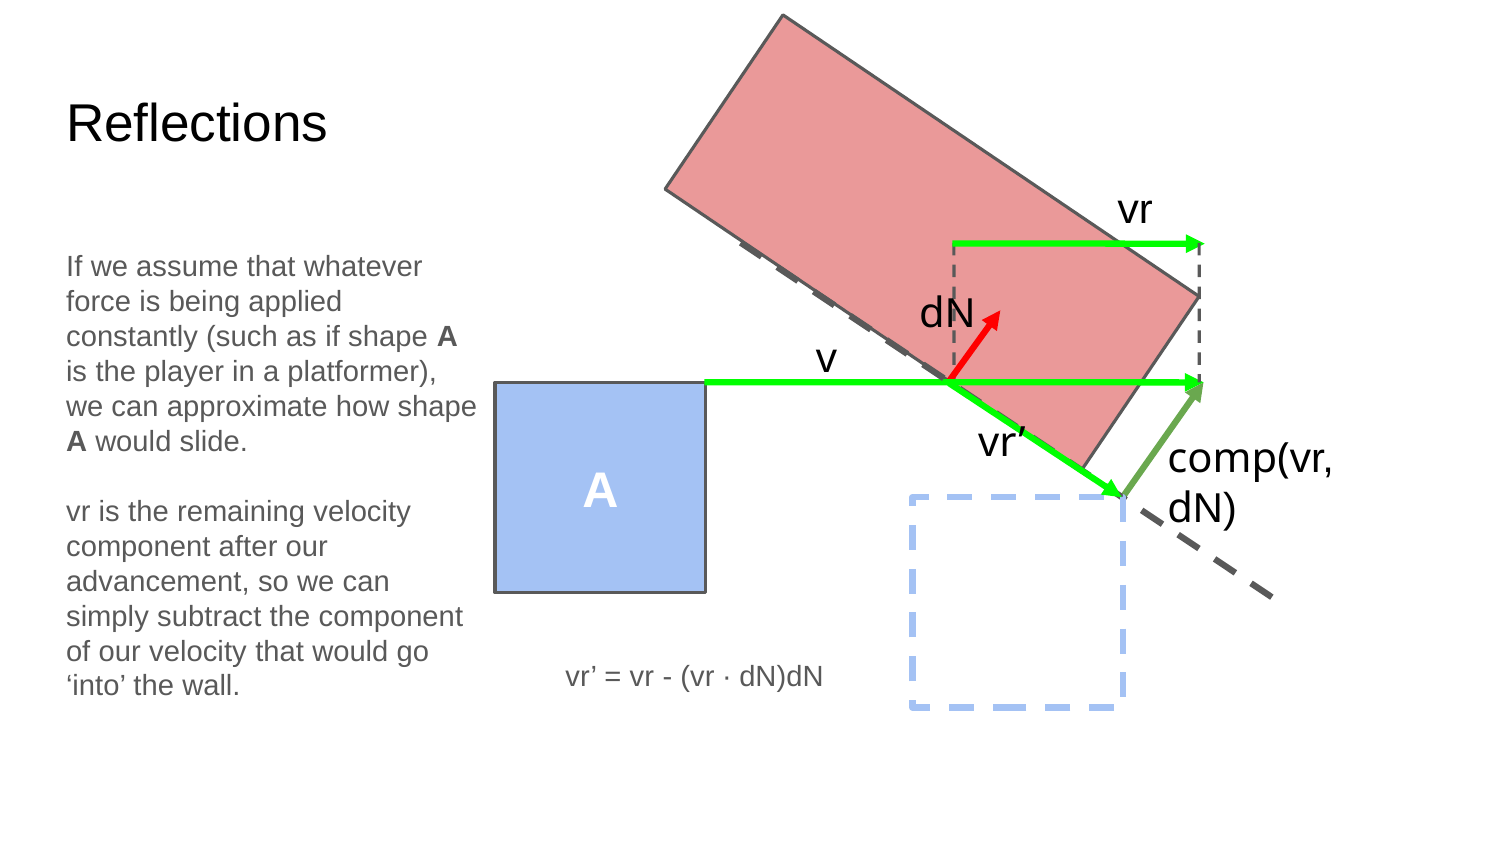

# Reflections
vr
If we assume that whatever force is being applied constantly (such as if shape A is the player in a platformer), we can approximate how shape A would slide.
vr is the remaining velocity component after our advancement, so we can simply subtract the component of our velocity that would go ‘into’ the wall.
dN
v
A
vr’
comp(vr, dN)
A
vr’ = vr - (vr ∙ dN)dN